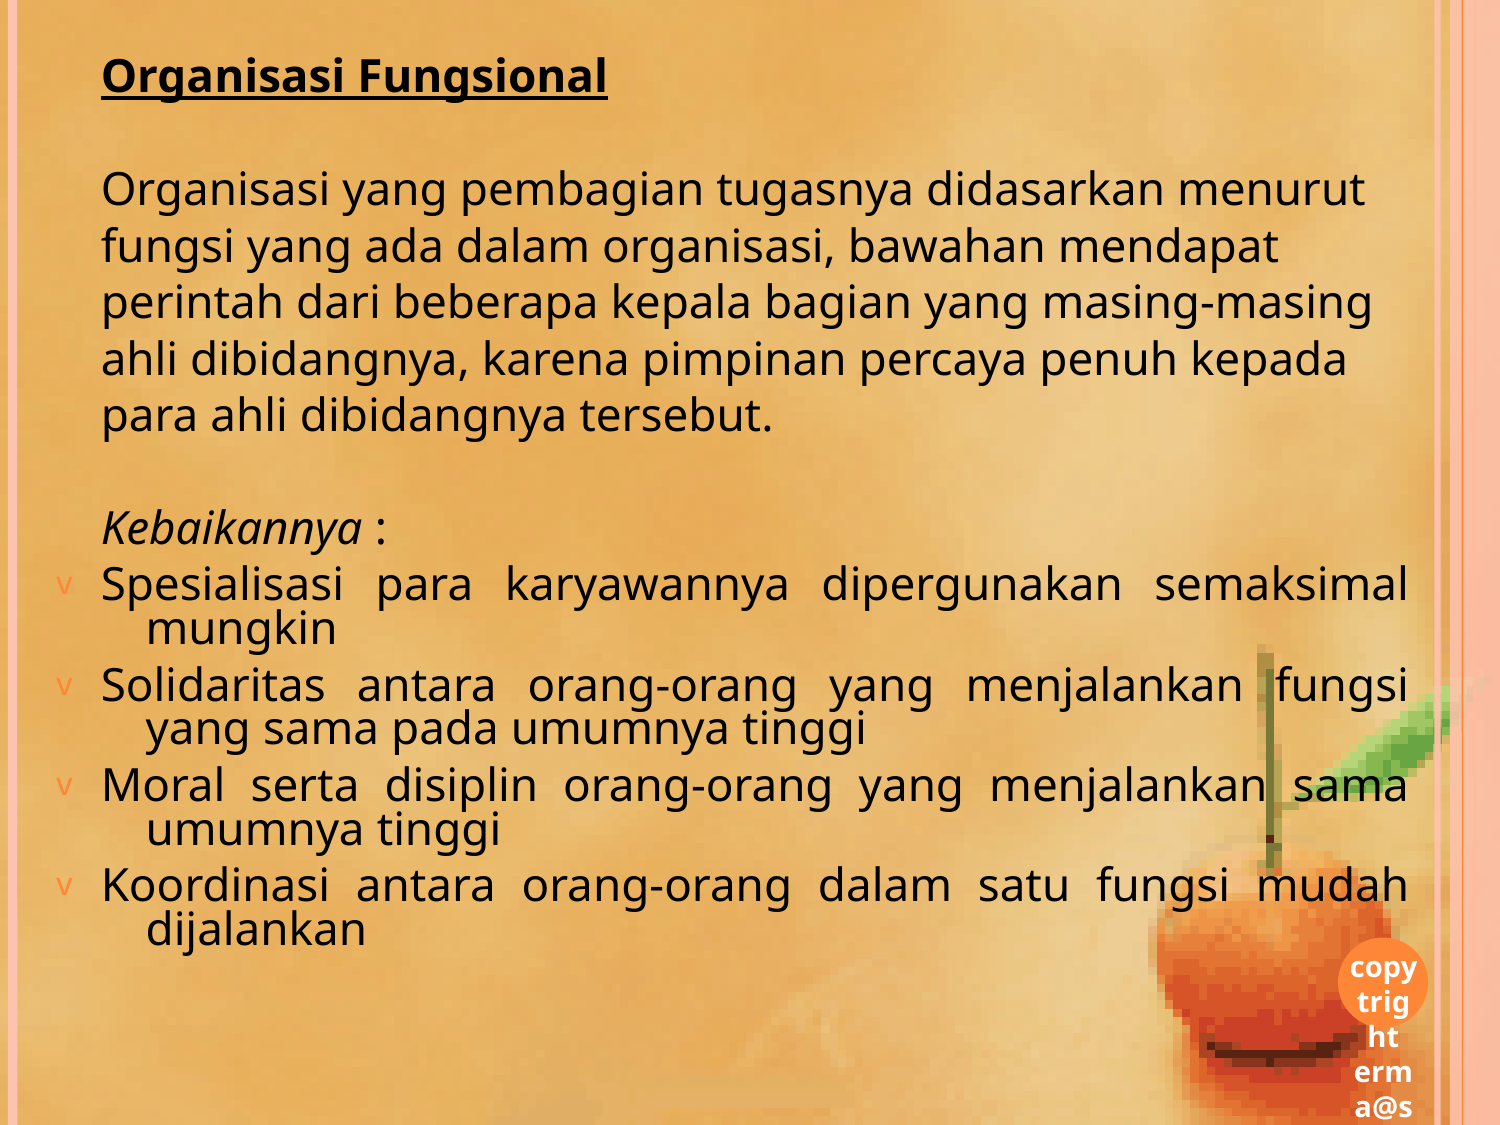

# Organisasi Fungsional
Organisasi yang pembagian tugasnya didasarkan menurut
fungsi yang ada dalam organisasi, bawahan mendapat
perintah dari beberapa kepala bagian yang masing-masing
ahli dibidangnya, karena pimpinan percaya penuh kepada
para ahli dibidangnya tersebut.
Kebaikannya :
Spesialisasi para karyawannya dipergunakan semaksimal mungkin
Solidaritas antara orang-orang yang menjalankan fungsi yang sama pada umumnya tinggi
Moral serta disiplin orang-orang yang menjalankan sama umumnya tinggi
Koordinasi antara orang-orang dalam satu fungsi mudah dijalankan
copytright erma@stikom-bali.ac.id